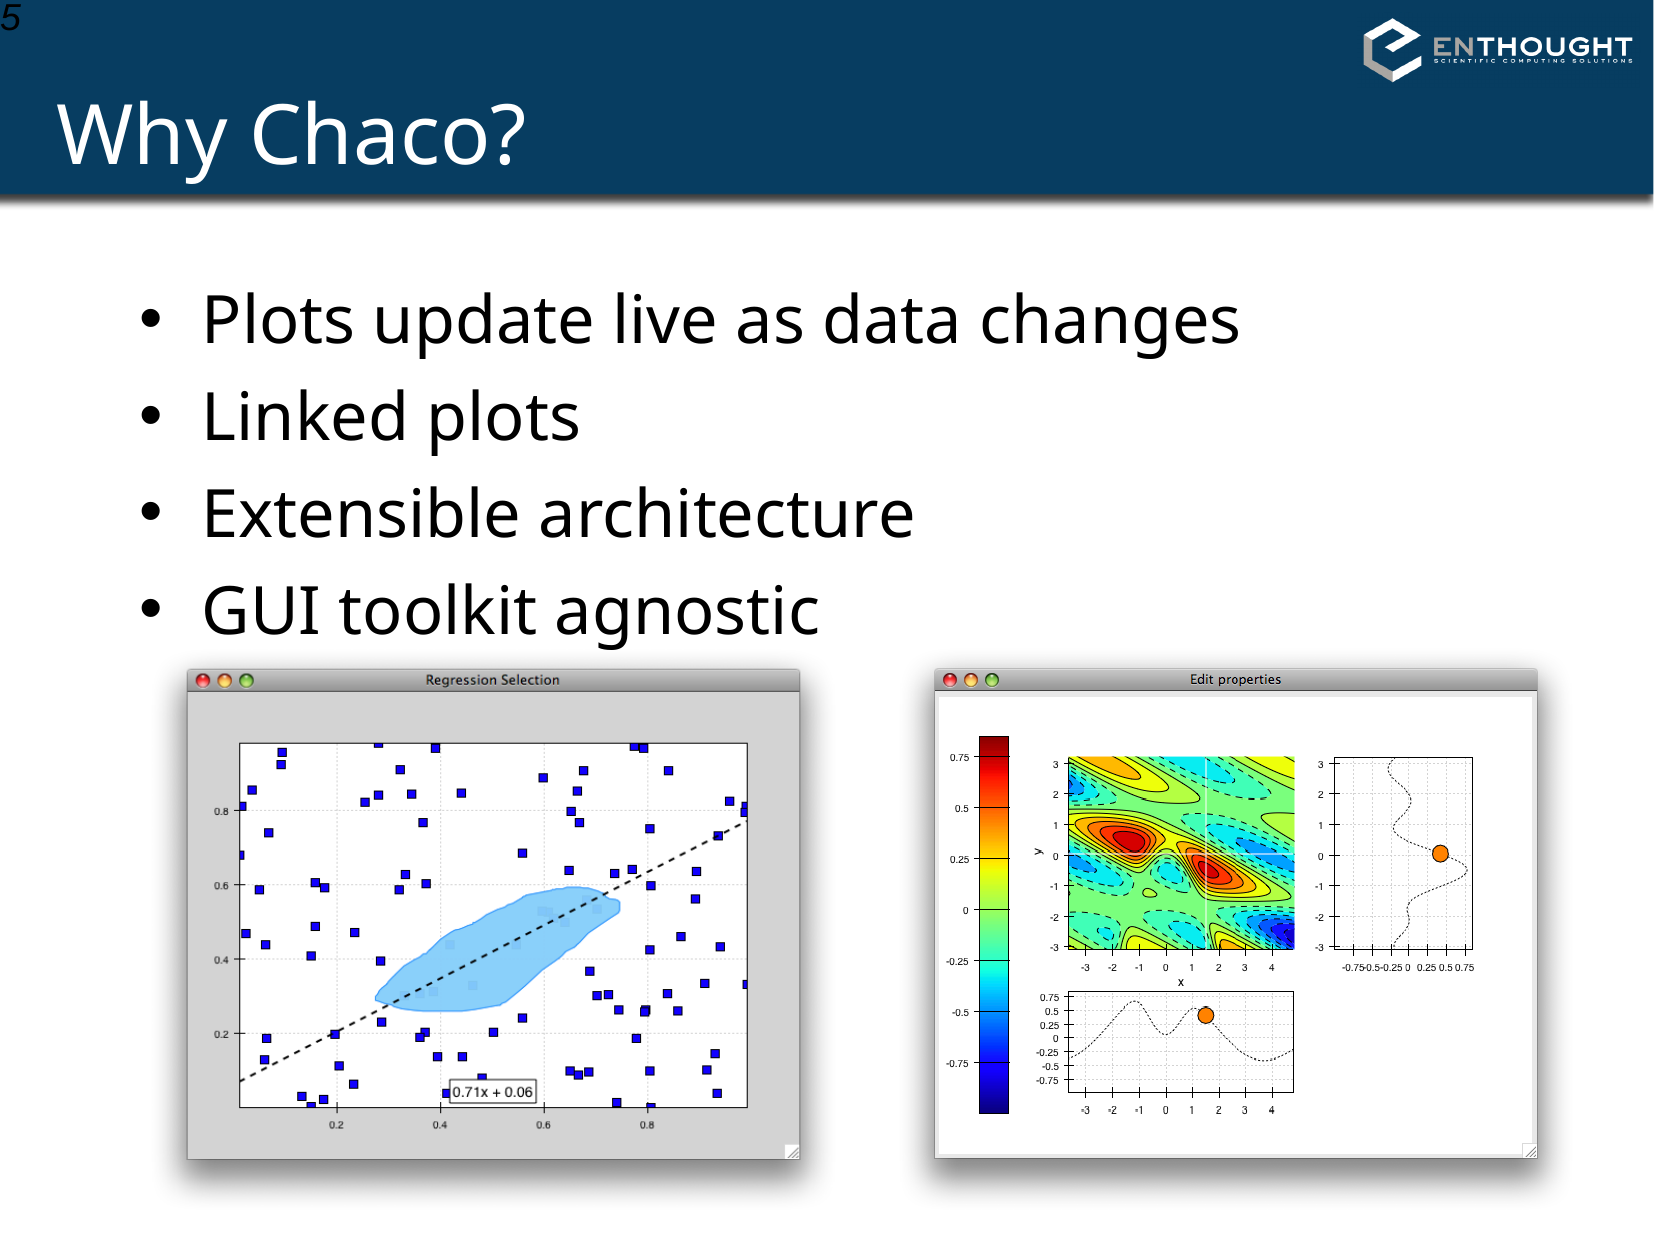

# Why Chaco?
Plots update live as data changes
Linked plots
Extensible architecture
GUI toolkit agnostic